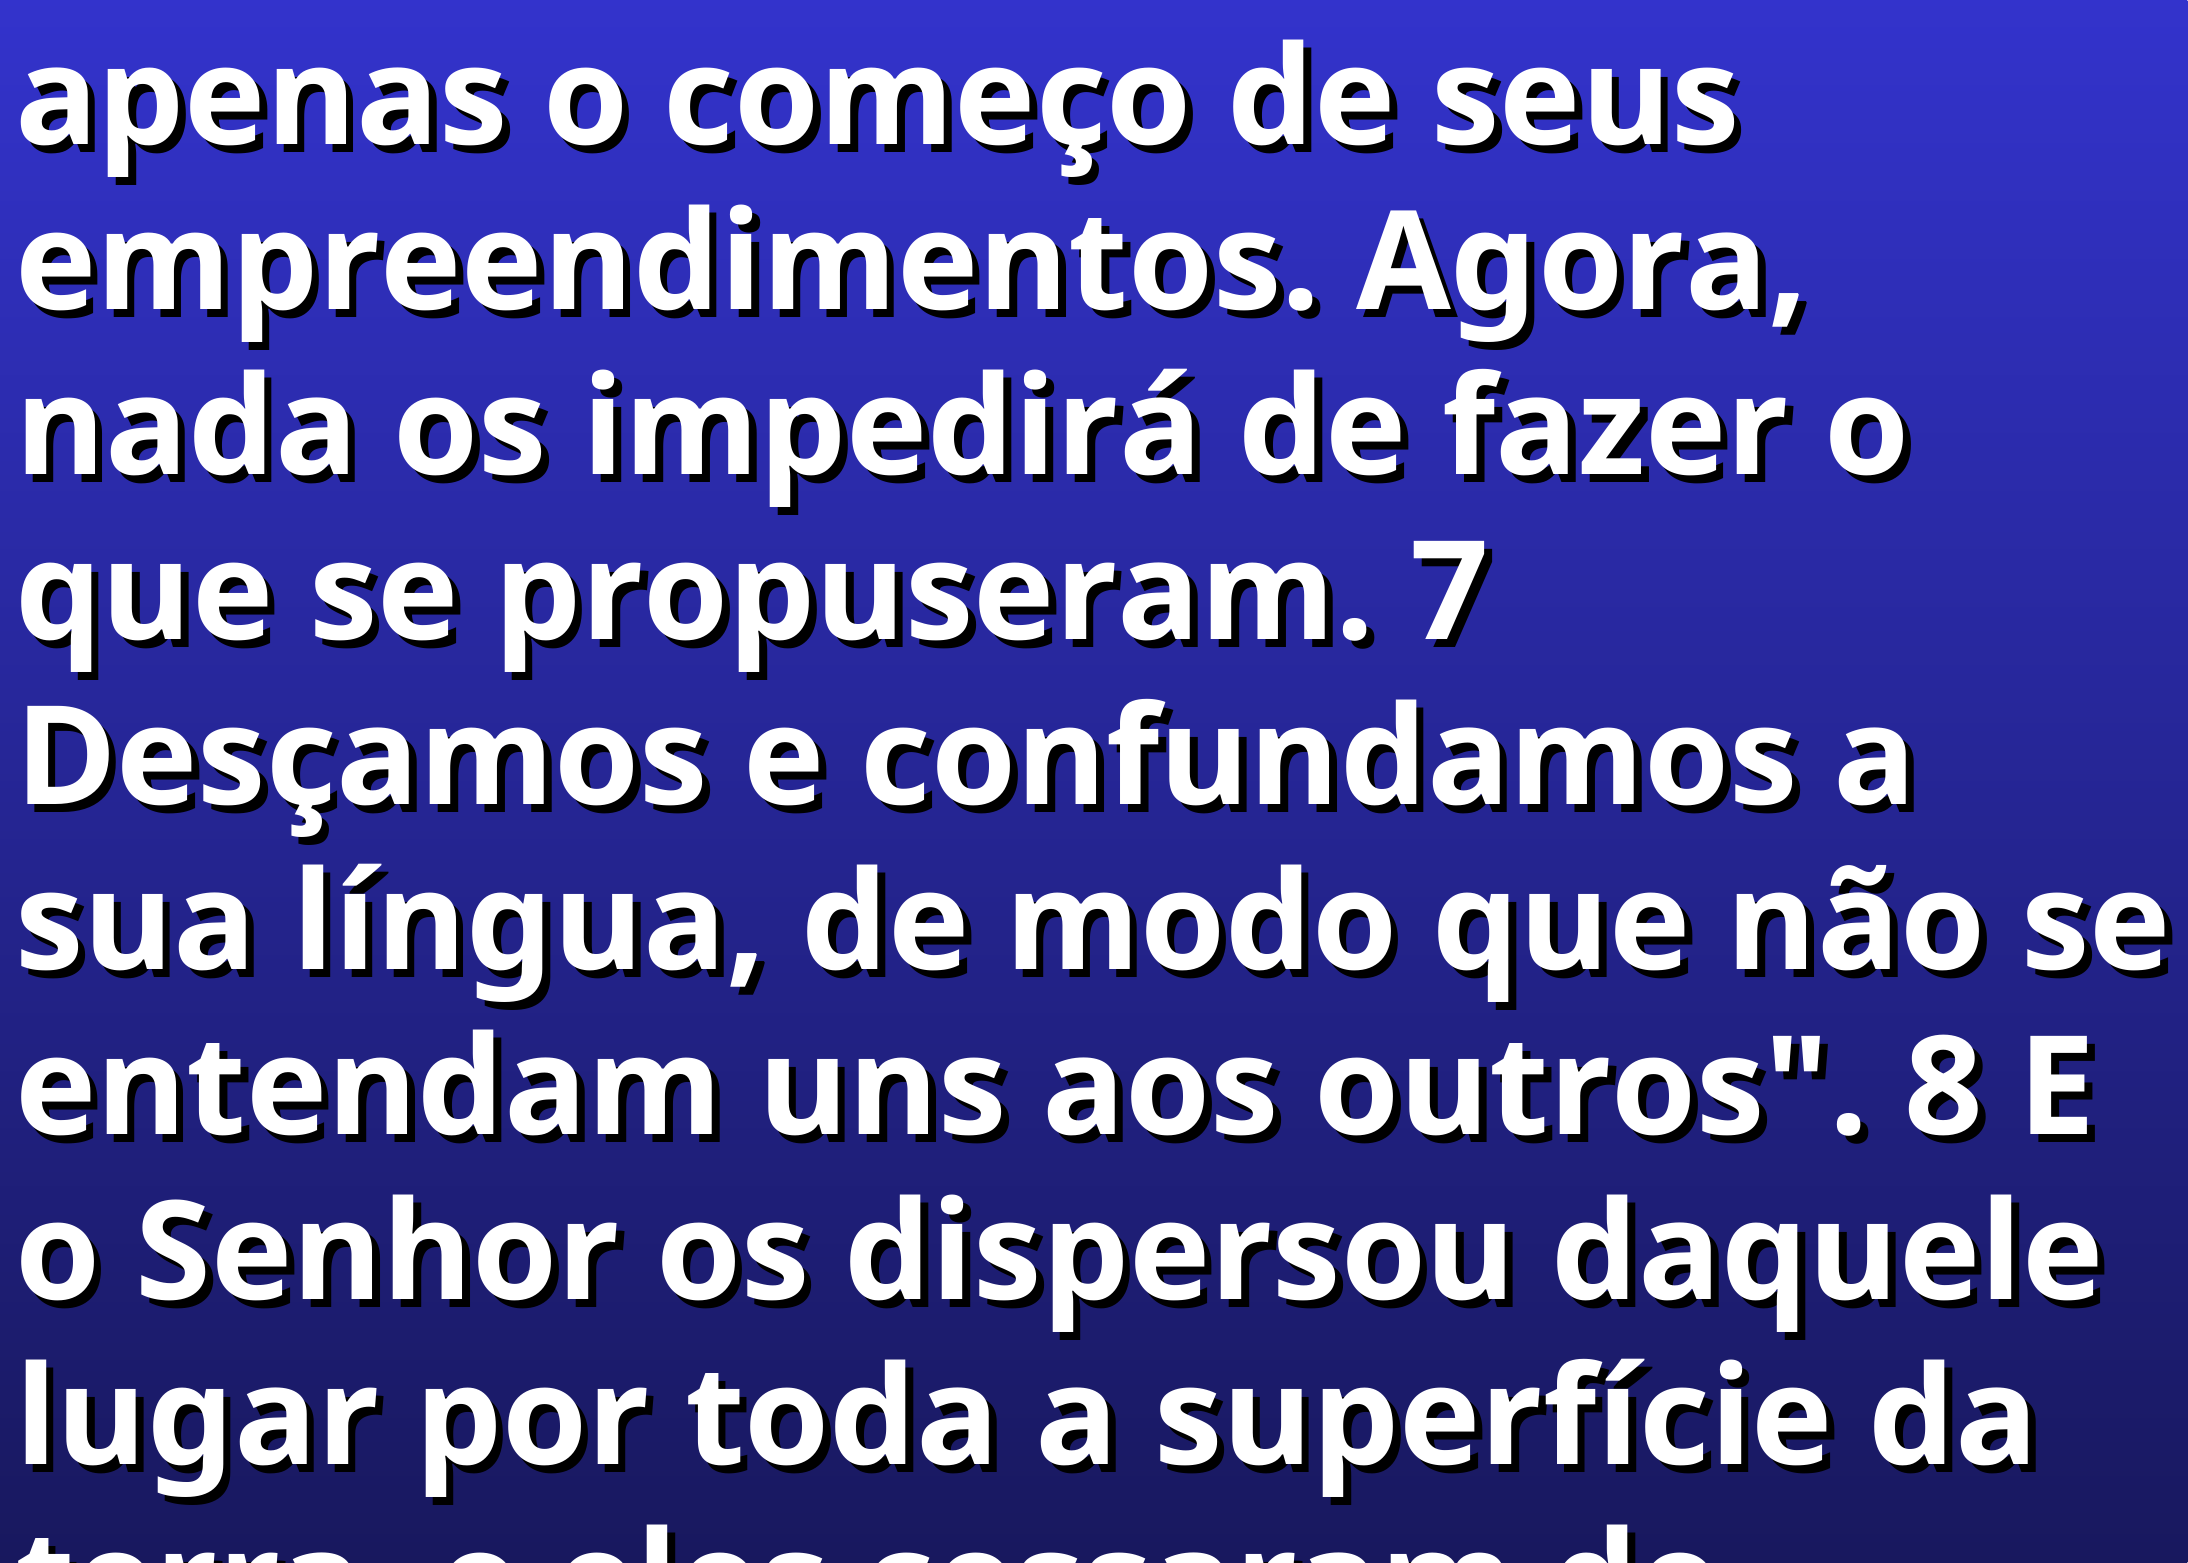

apenas o começo de seus empreendimentos. Agora, nada os impedirá de fazer o que se propuseram. 7 Desçamos e confundamos a sua língua, de modo que não se entendam uns aos outros". 8 E o Senhor os dispersou daquele lugar por toda a superfície da terra, e eles cessaram de construir a cidade. 9 Por isso, foi chamada Babel, porque foi aí que o Senhor confundiu a linguagem de todo o mundo, e daí dispersou os homens por toda a terra.